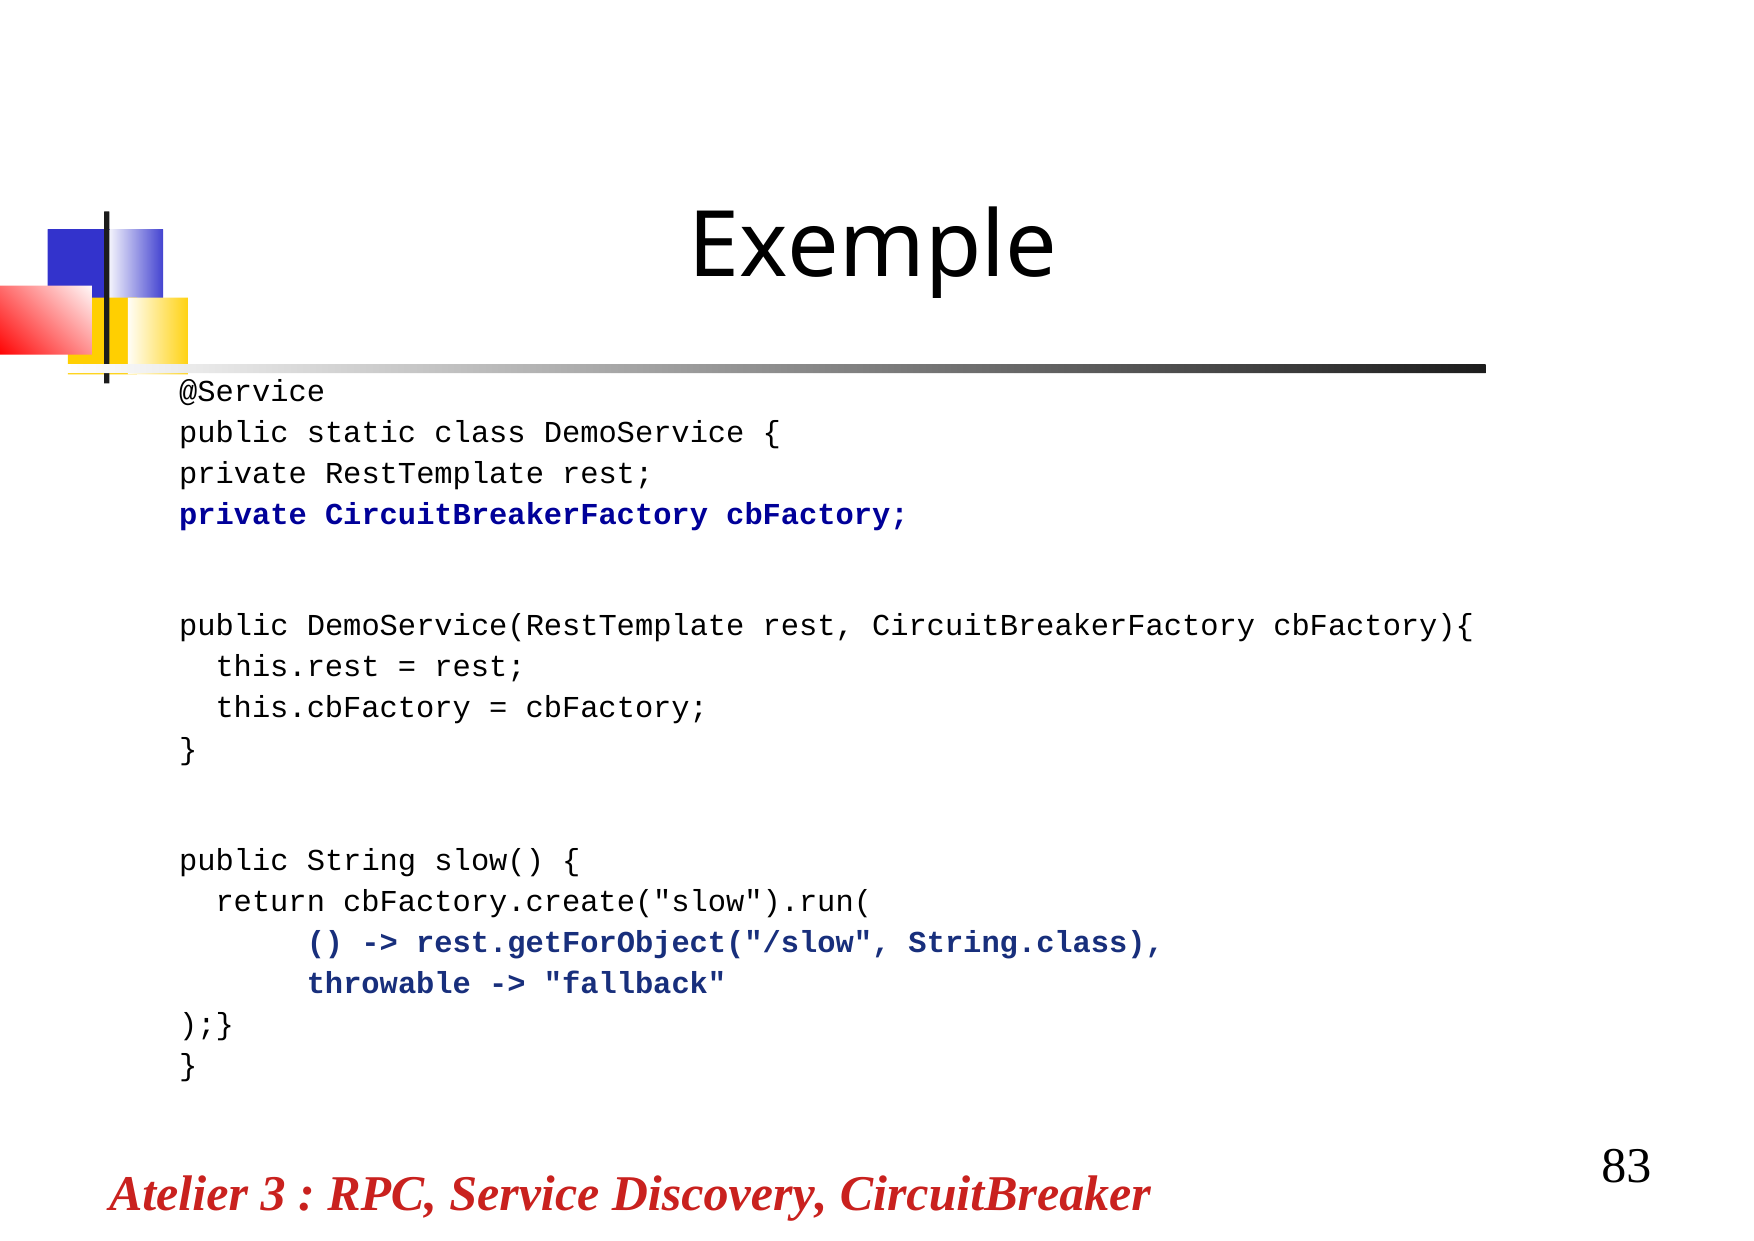

# Exemple
@Service
public static class DemoService {
private RestTemplate rest;
private CircuitBreakerFactory cbFactory;
public DemoService(RestTemplate rest, CircuitBreakerFactory cbFactory){
 this.rest = rest;
 this.cbFactory = cbFactory;
}
public String slow() {
 return cbFactory.create("slow").run(
 () -> rest.getForObject("/slow", String.class),
 throwable -> "fallback"
);}
}
Atelier 3 : RPC, Service Discovery, CircuitBreaker